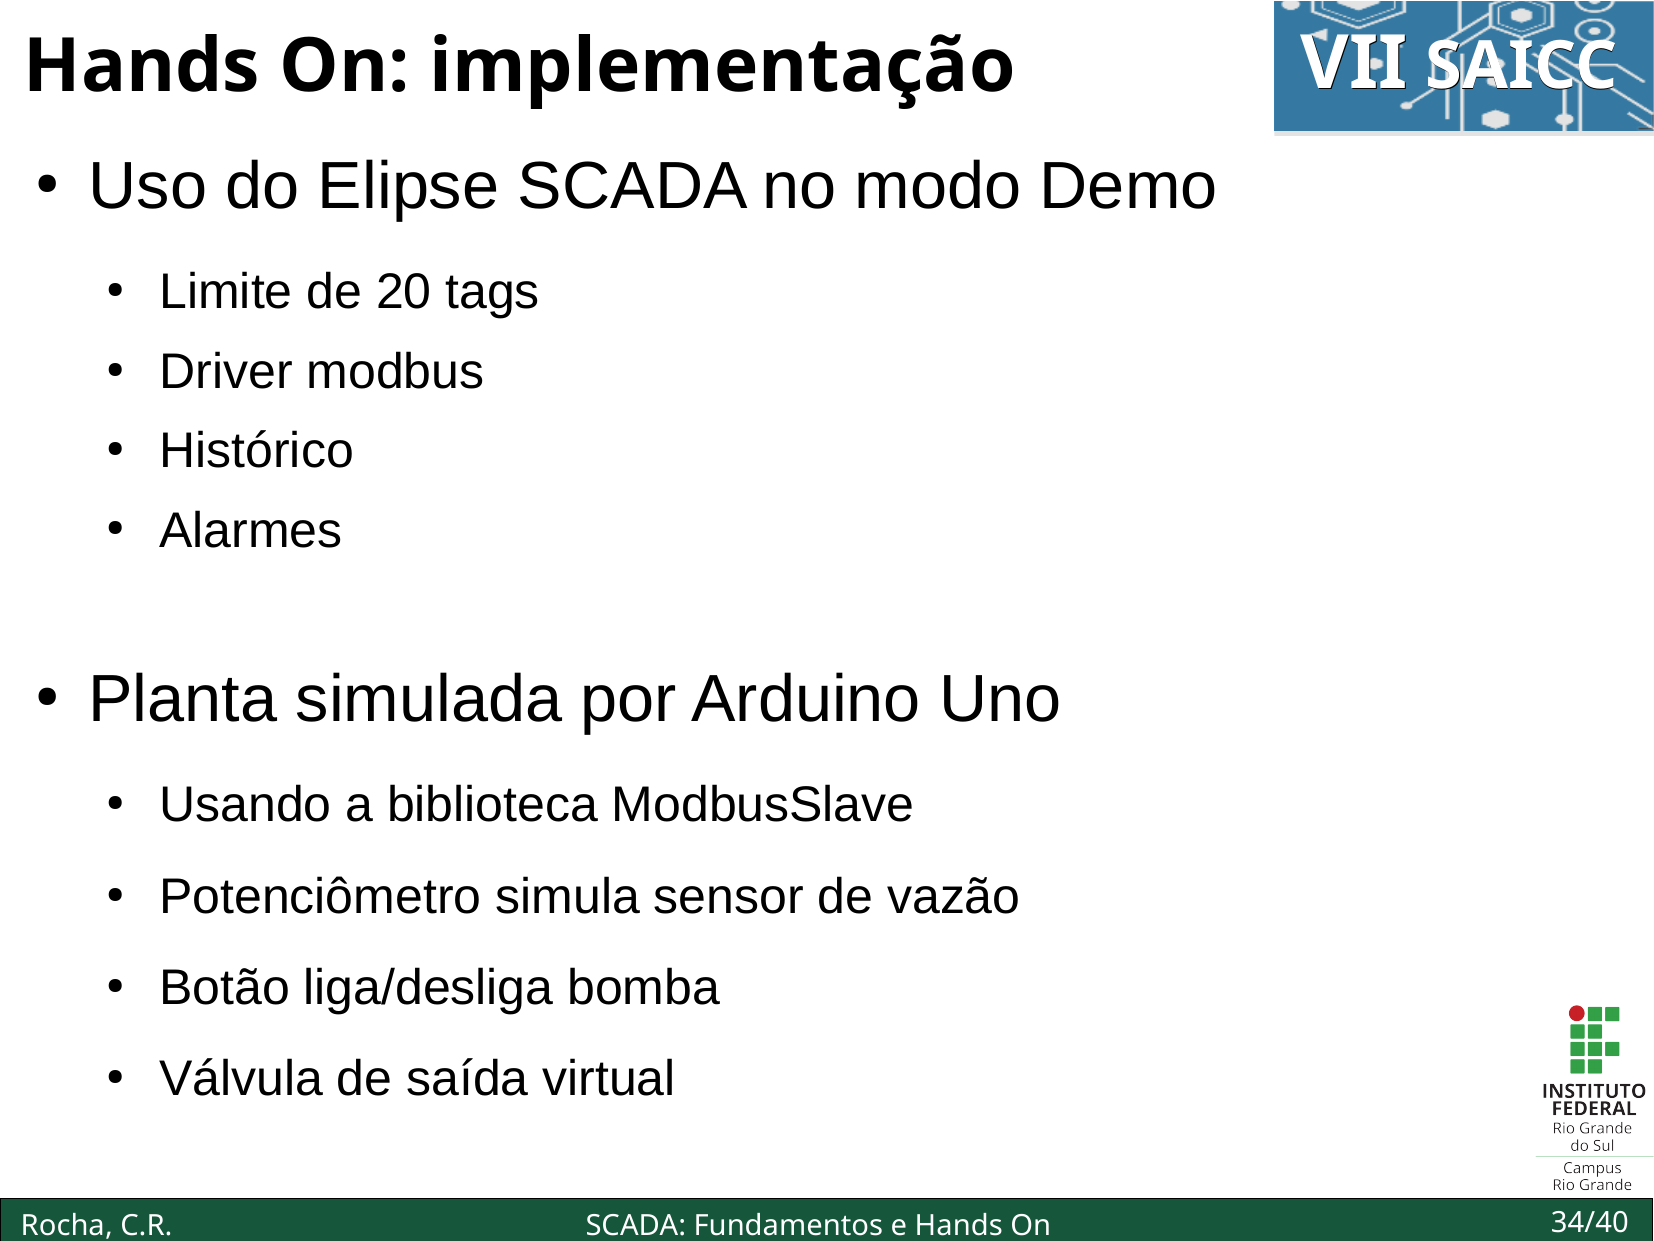

# Hands On: implementação
Uso do Elipse SCADA no modo Demo
Limite de 20 tags
Driver modbus
Histórico
Alarmes
Planta simulada por Arduino Uno
Usando a biblioteca ModbusSlave
Potenciômetro simula sensor de vazão
Botão liga/desliga bomba
Válvula de saída virtual